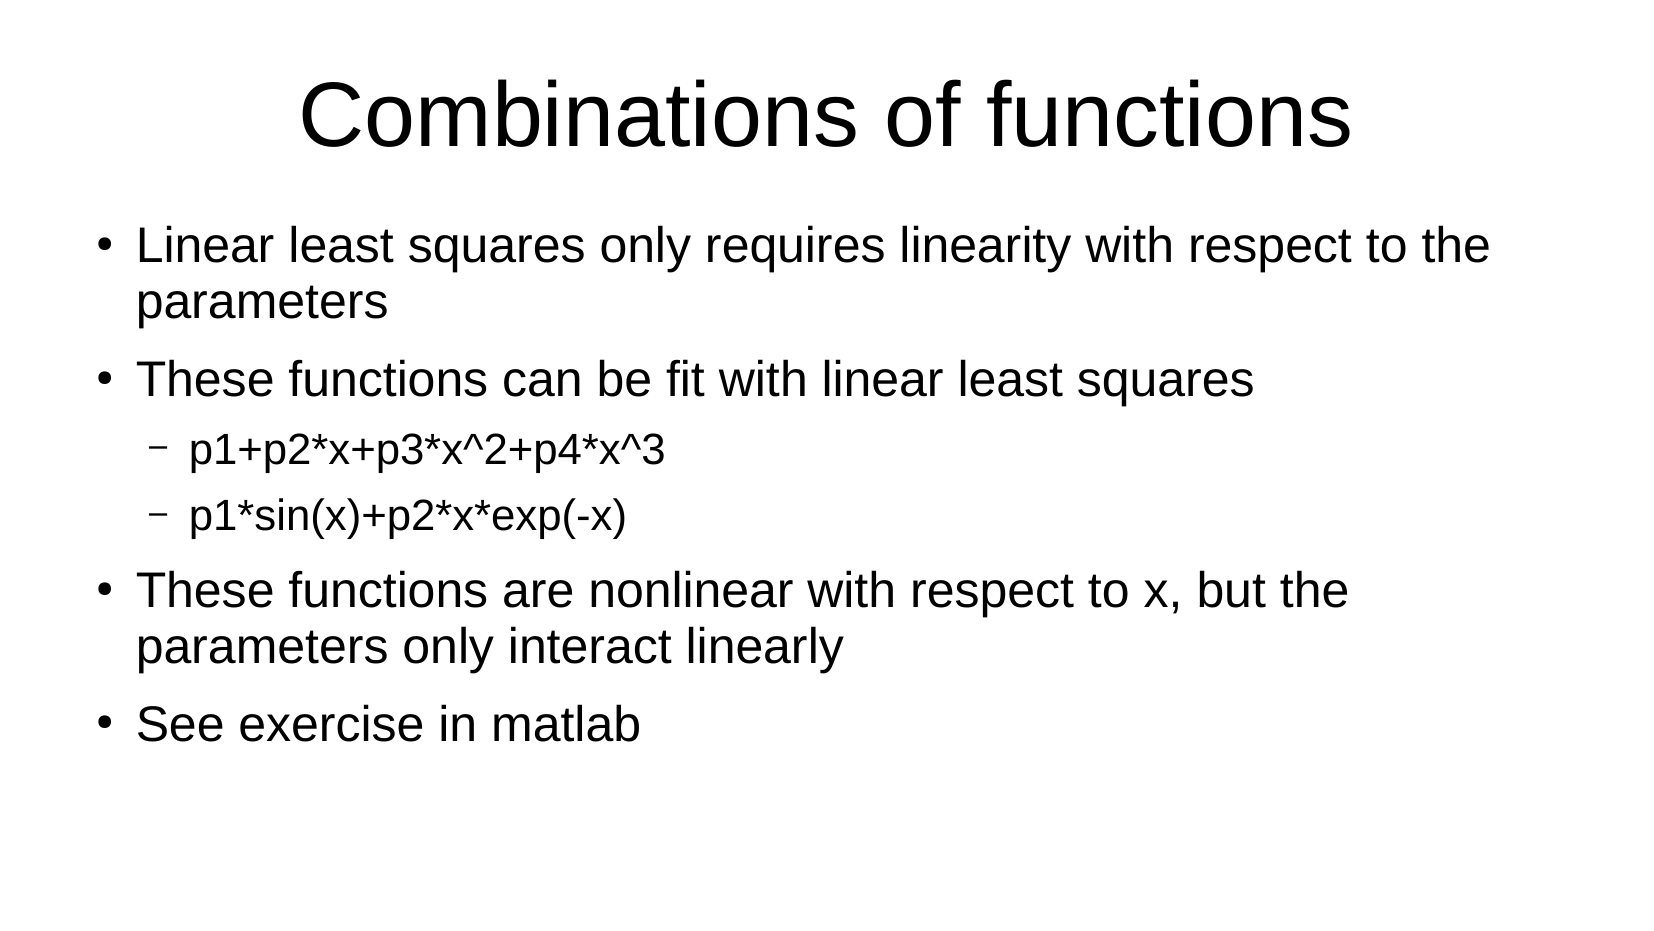

# Combinations of functions
Linear least squares only requires linearity with respect to the parameters
These functions can be fit with linear least squares
p1+p2*x+p3*x^2+p4*x^3
p1*sin(x)+p2*x*exp(-x)
These functions are nonlinear with respect to x, but the parameters only interact linearly
See exercise in matlab